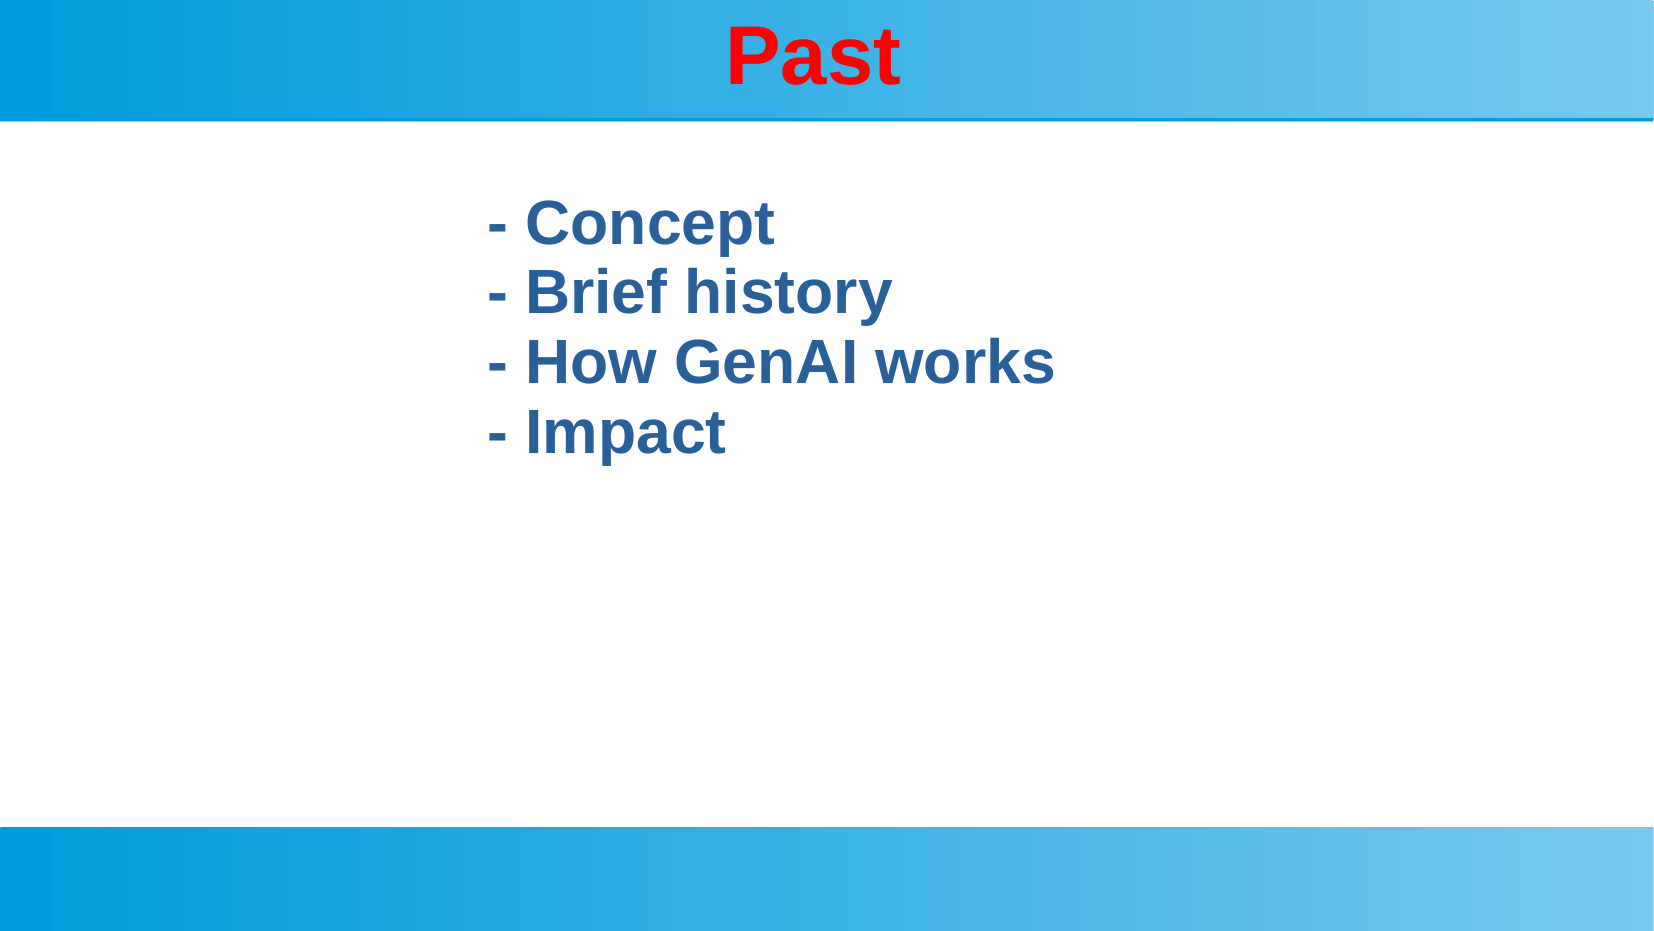

# Past
- Concept
- Brief history
- How GenAI works
- Impact